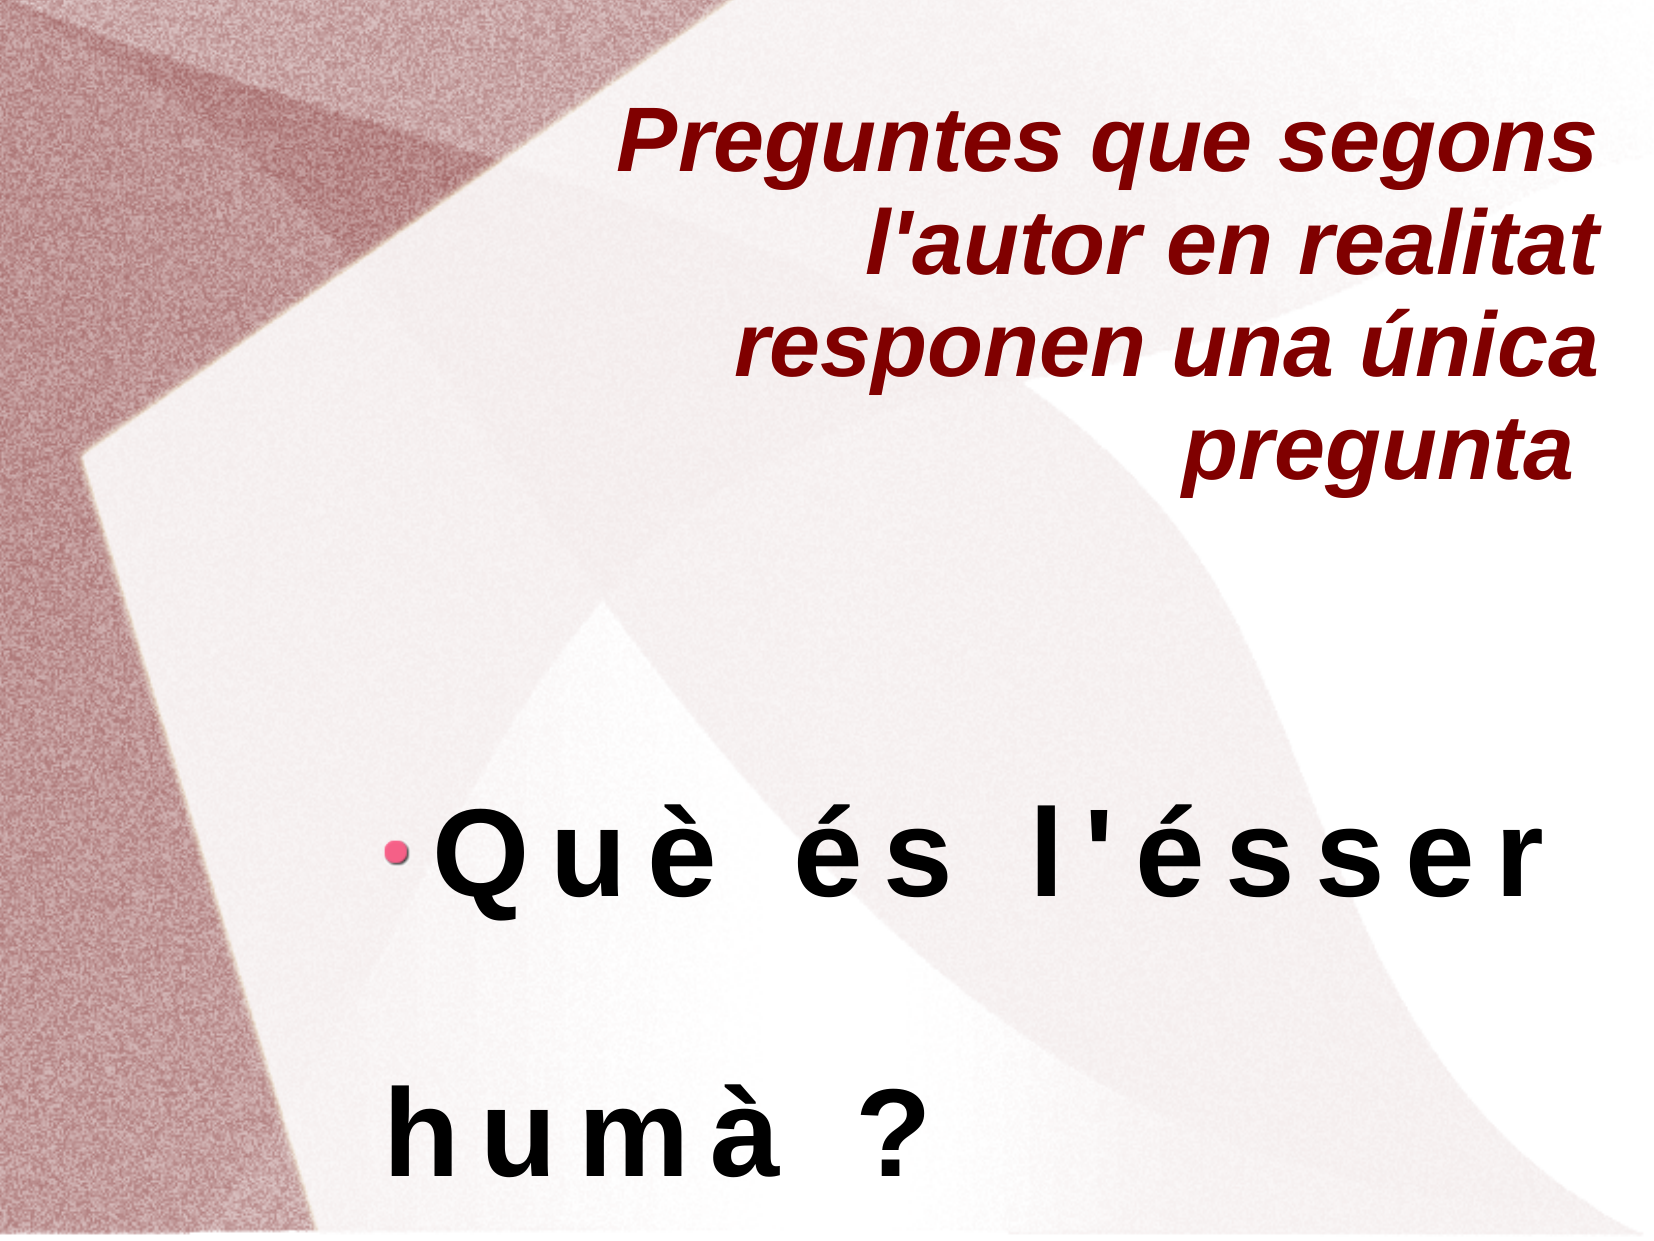

# Preguntes que segons l'autor en realitat responen una única pregunta
 Què és l'ésser humà ?